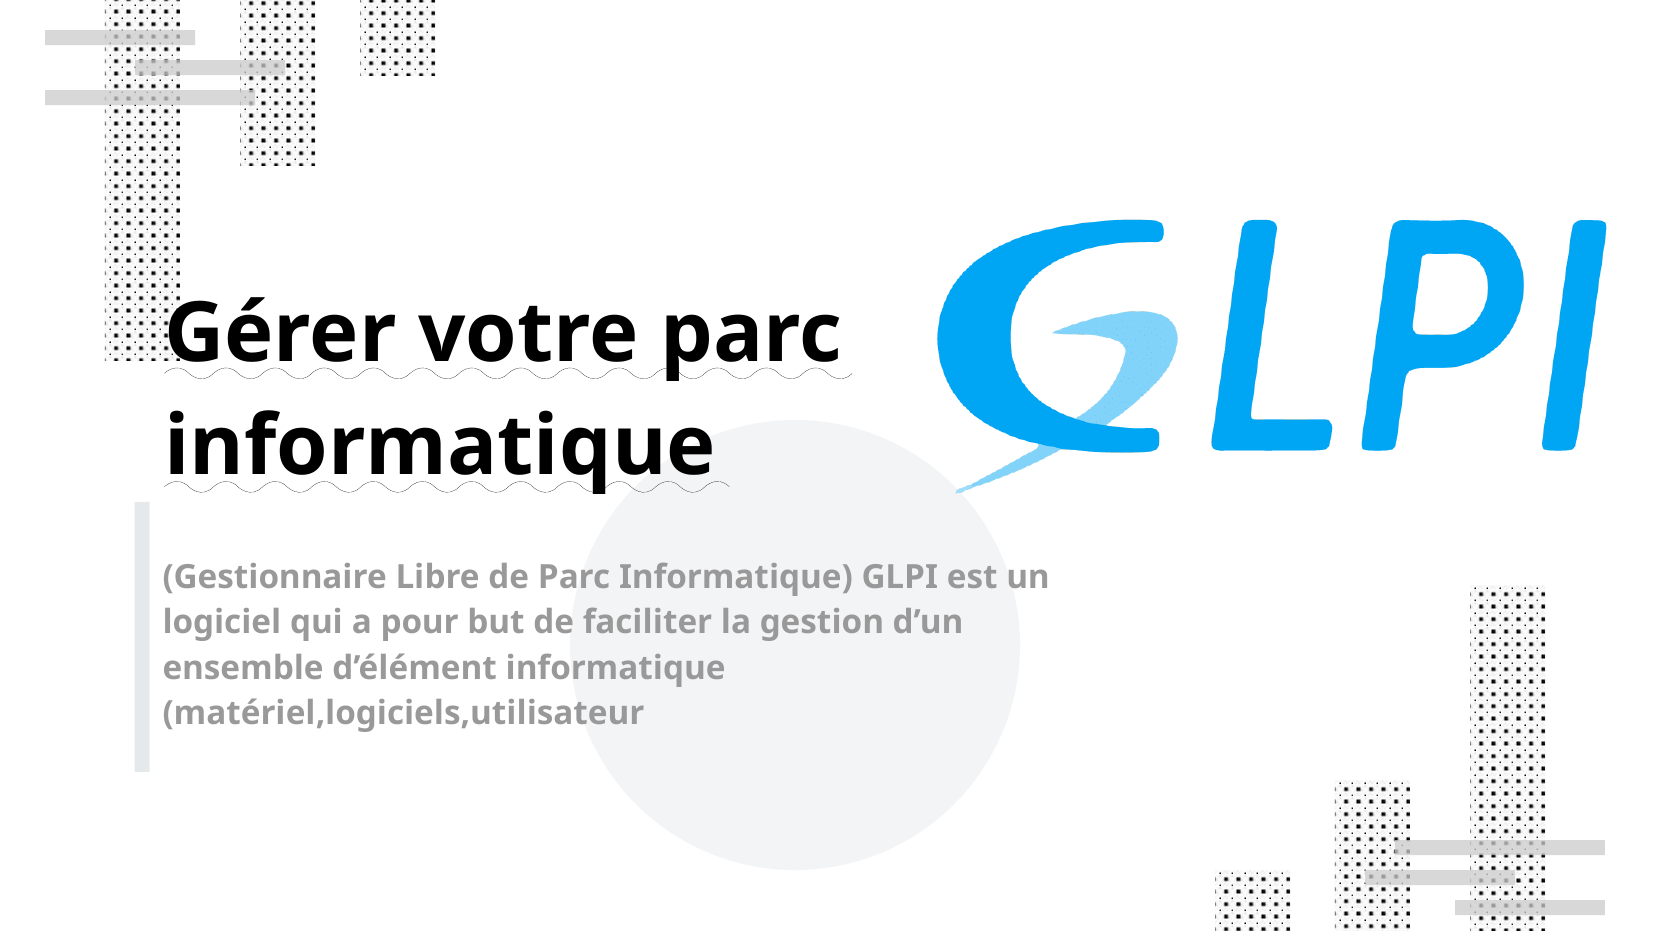

Gérer votre parc informatique
(Gestionnaire Libre de Parc Informatique) GLPI est un logiciel qui a pour but de faciliter la gestion d’un ensemble d’élément informatique (matériel,logiciels,utilisateur